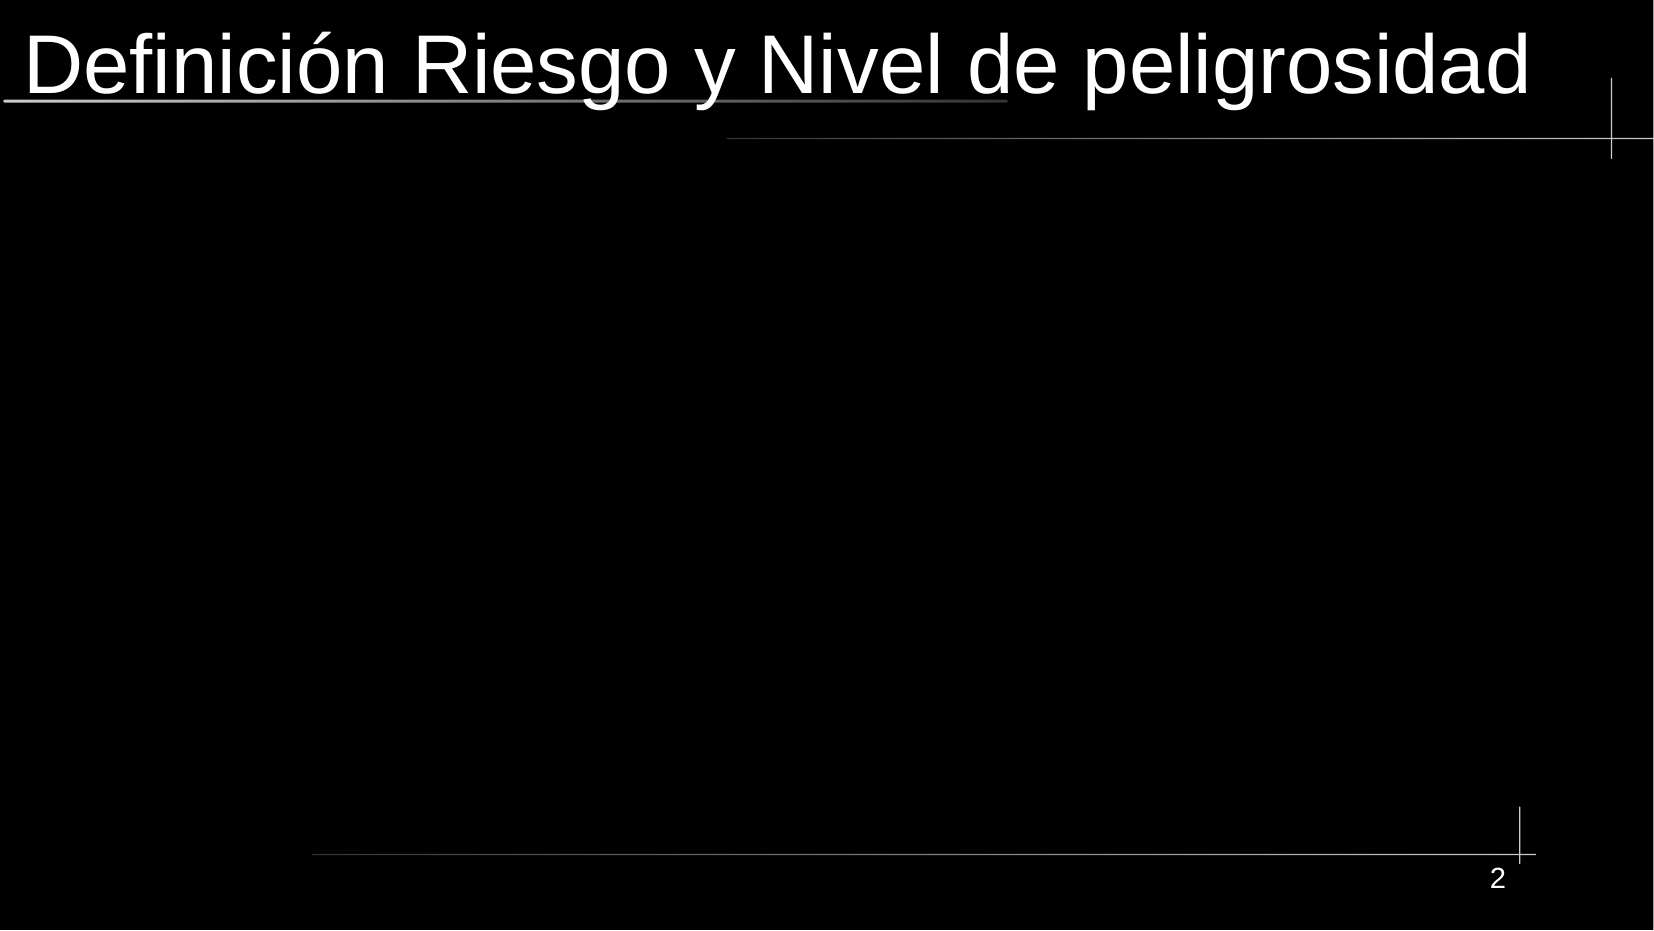

# Definición Riesgo y Nivel de peligrosidad
2